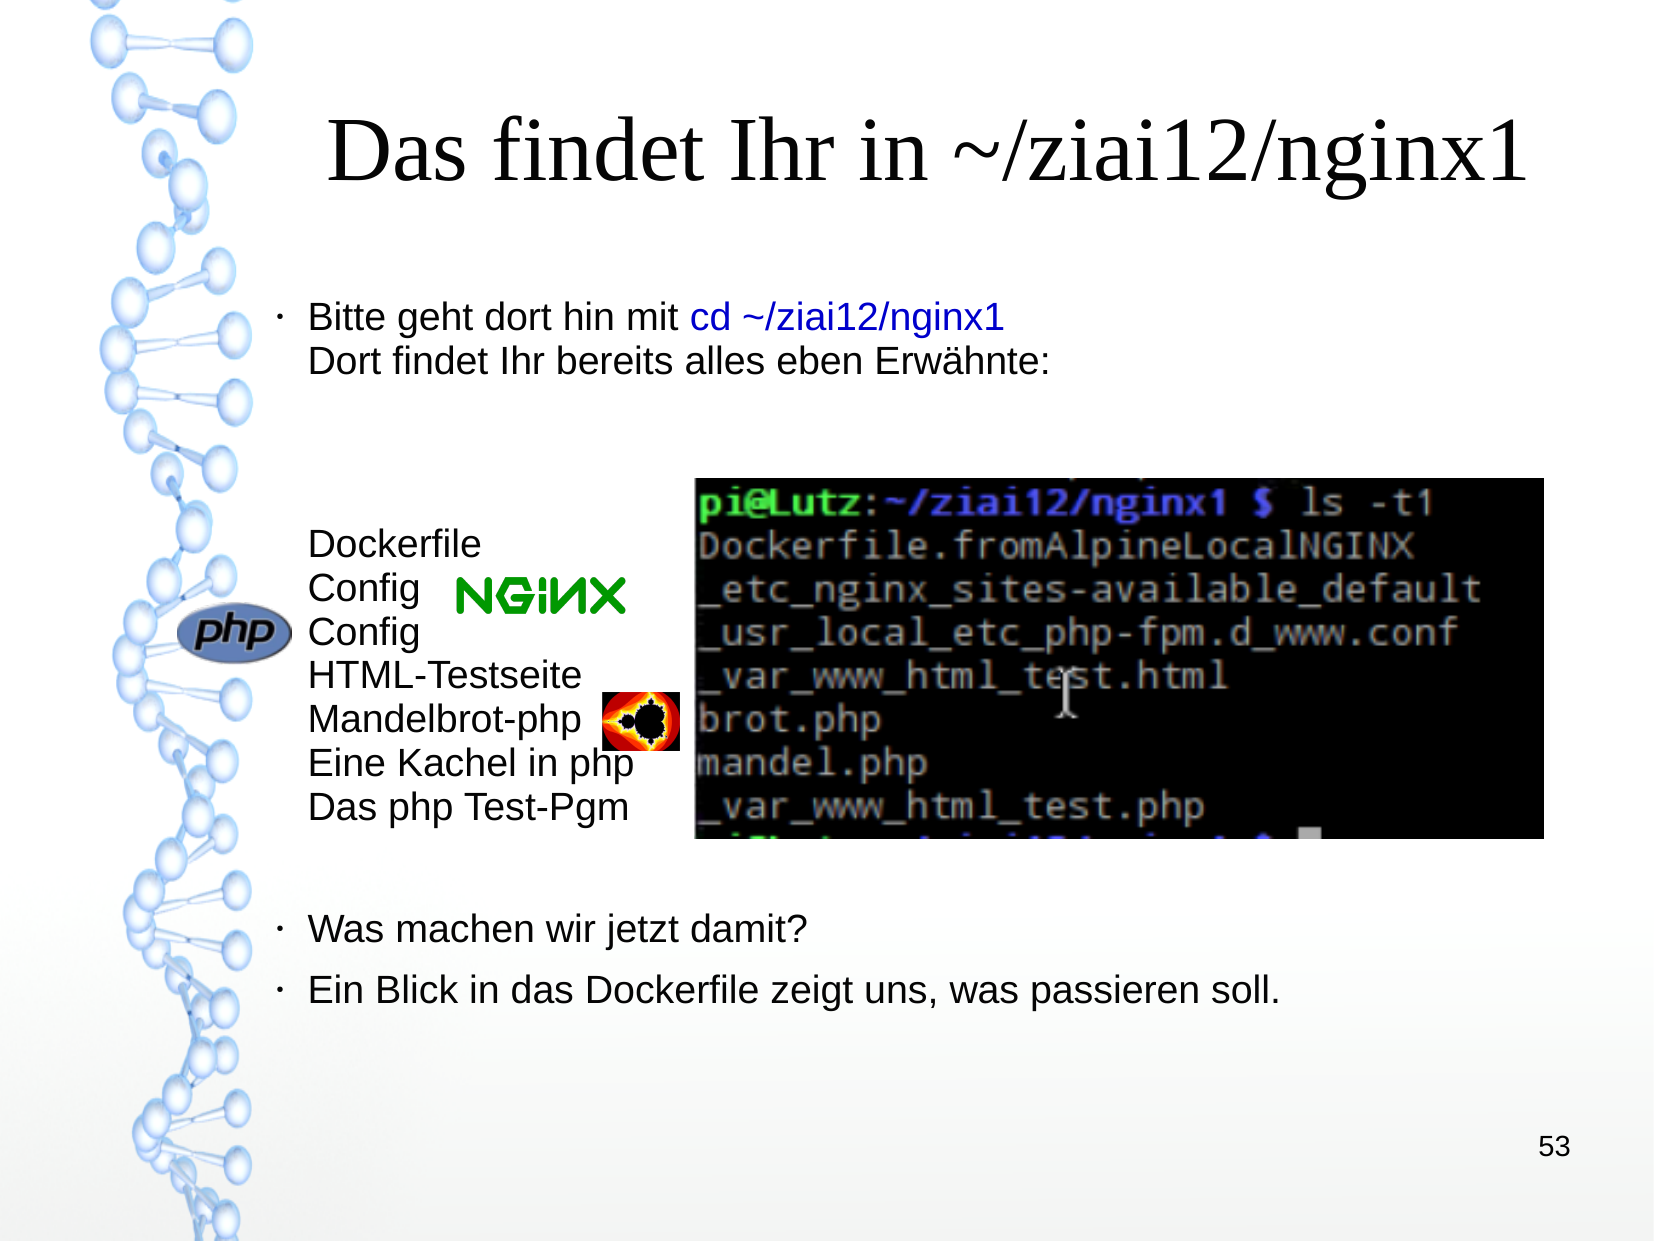

# Das findet Ihr in ~/ziai12/nginx1
Bitte geht dort hin mit cd ~/ziai12/nginx1
Dort findet Ihr bereits alles eben Erwähnte:
Dockerfile
Config
Config
HTML-Testseite
Mandelbrot-php
Eine Kachel in php
Das php Test-Pgm
Was machen wir jetzt damit?
Ein Blick in das Dockerfile zeigt uns, was passieren soll.
53